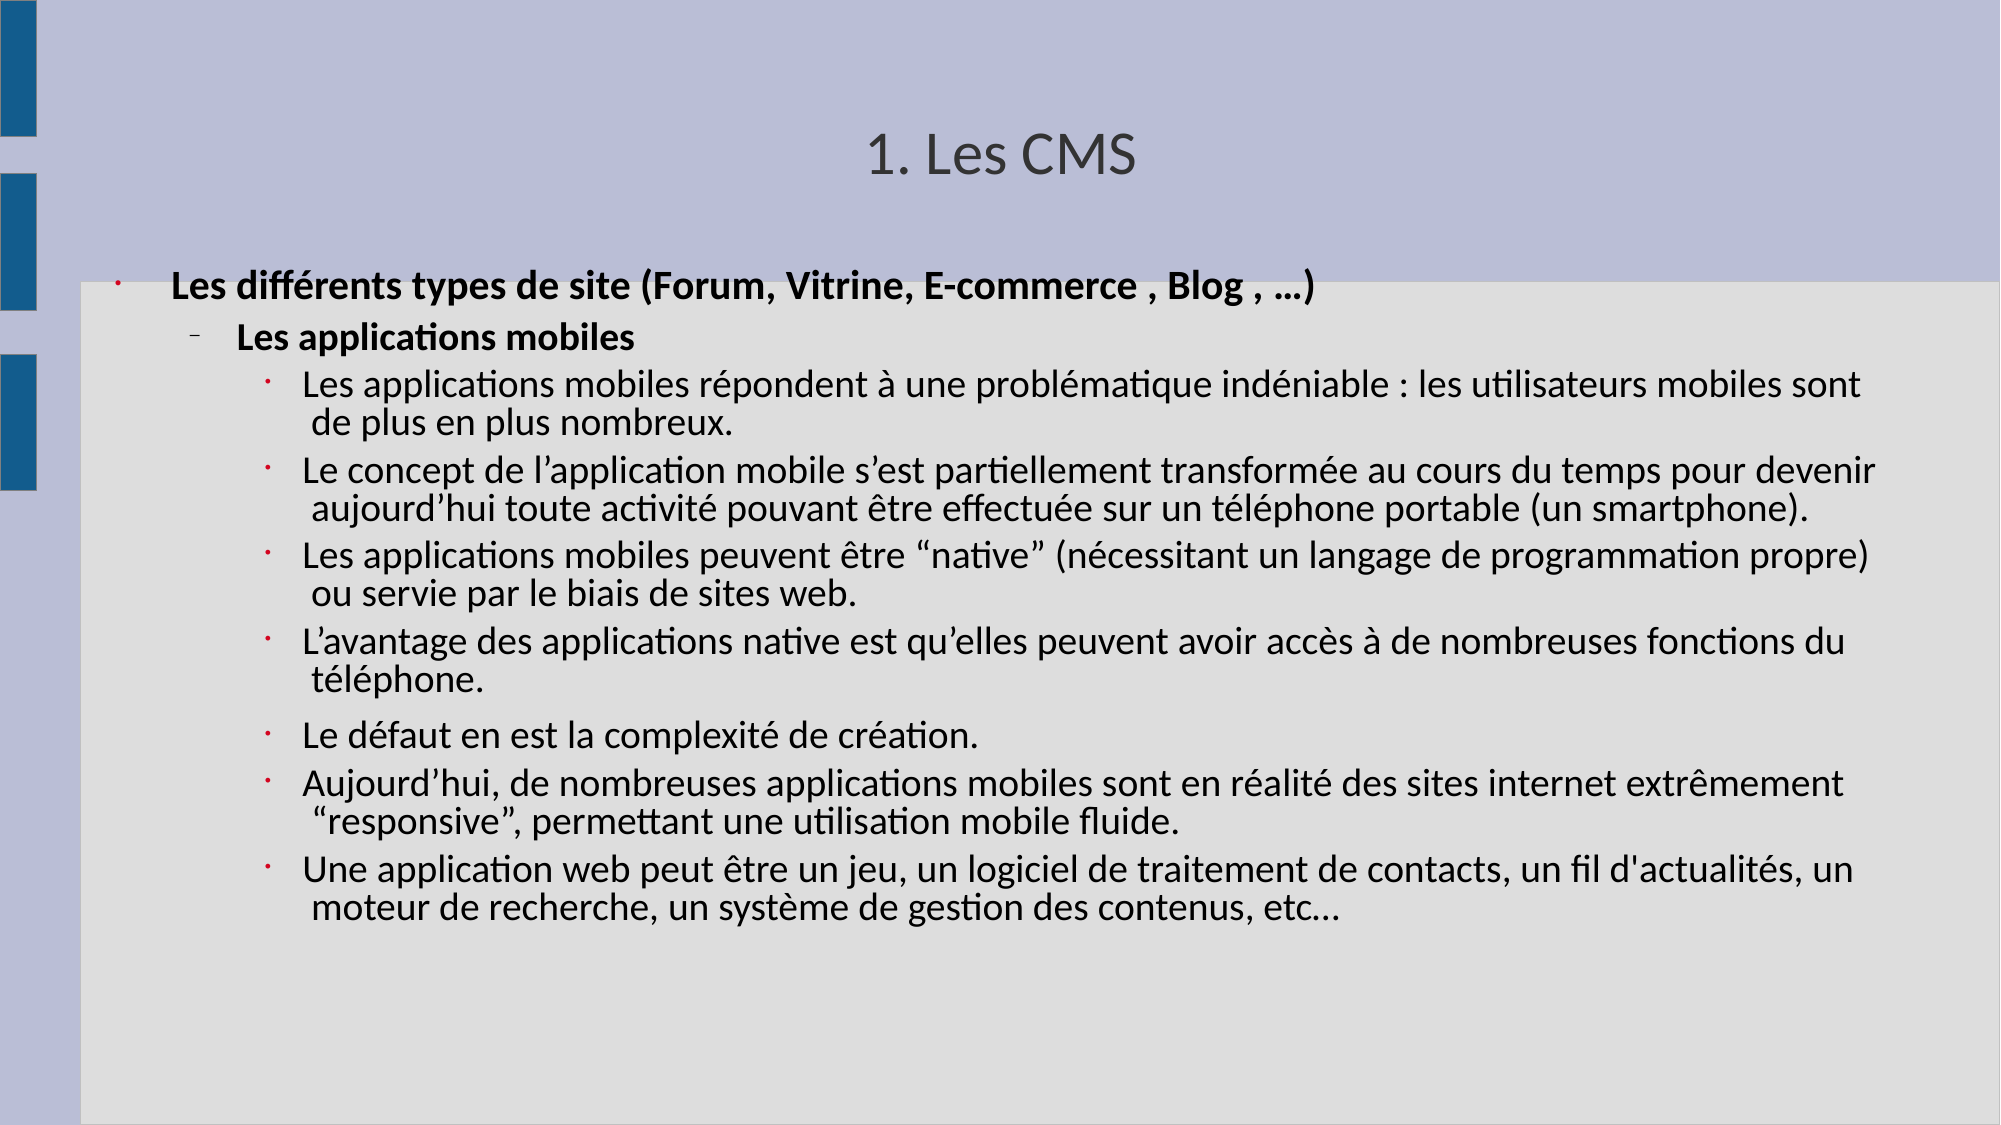

# 1. Les CMS
Les différents types de site (Forum, Vitrine, E-commerce , Blog , …)
Les applications mobiles
Les applications mobiles répondent à une problématique indéniable : les utilisateurs mobiles sont de plus en plus nombreux.
Le concept de l’application mobile s’est partiellement transformée au cours du temps pour devenir aujourd’hui toute activité pouvant être effectuée sur un téléphone portable (un smartphone).
Les applications mobiles peuvent être “native” (nécessitant un langage de programmation propre) ou servie par le biais de sites web.
L’avantage des applications native est qu’elles peuvent avoir accès à de nombreuses fonctions du téléphone.
Le défaut en est la complexité de création.
Aujourd’hui, de nombreuses applications mobiles sont en réalité des sites internet extrêmement “responsive”, permettant une utilisation mobile fluide.
Une application web peut être un jeu, un logiciel de traitement de contacts, un fil d'actualités, un moteur de recherche, un système de gestion des contenus, etc…